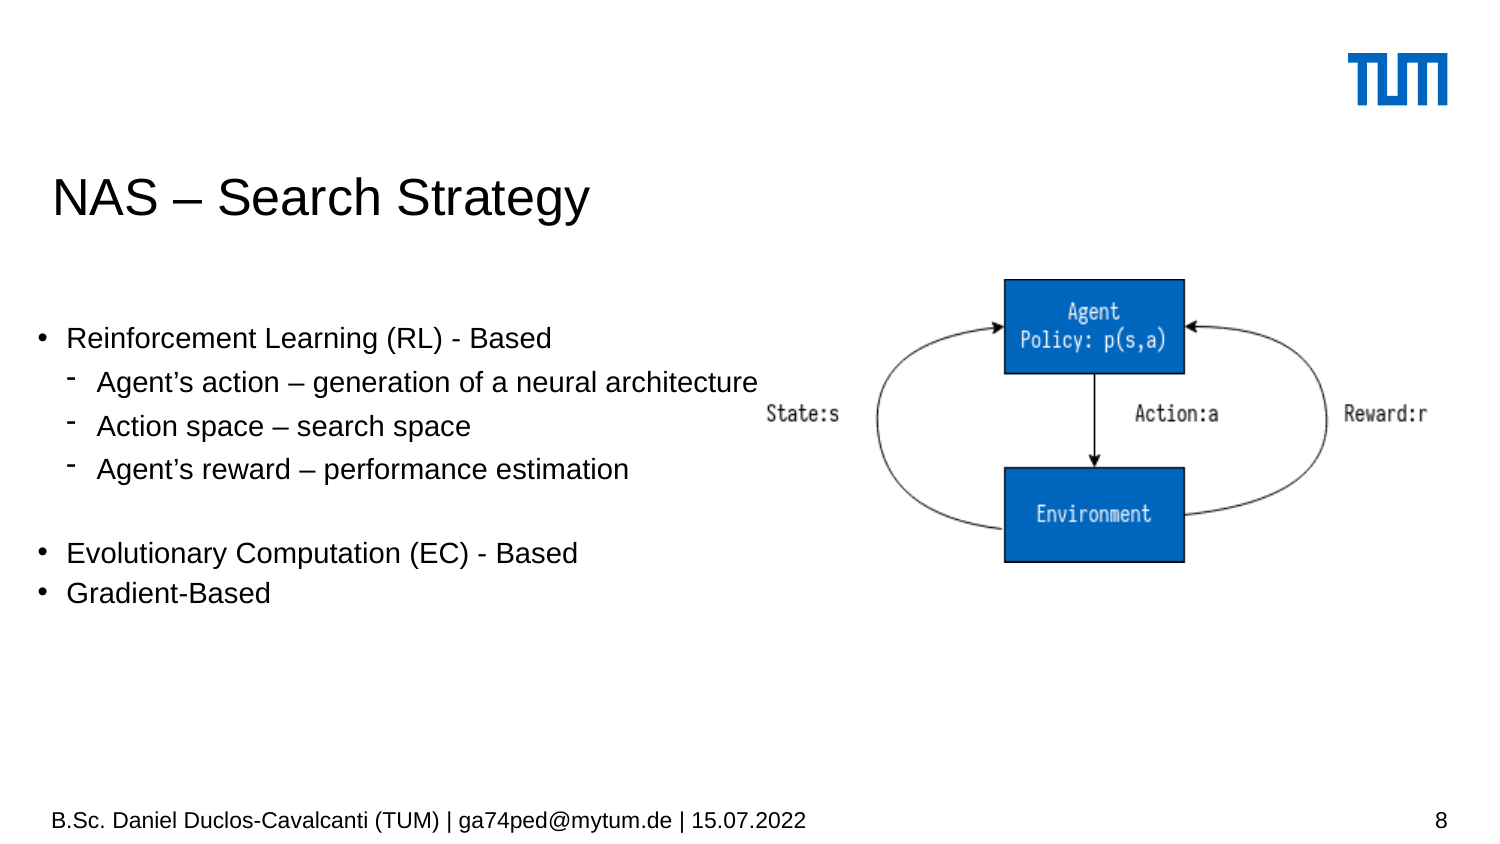

# NAS – Search Strategy
Reinforcement Learning (RL) - Based
Agent’s action – generation of a neural architecture
Action space – search space
Agent’s reward – performance estimation
Evolutionary Computation (EC) - Based
Gradient-Based
B.Sc. Daniel Duclos-Cavalcanti (TUM) | ga74ped@mytum.de | 15.07.2022